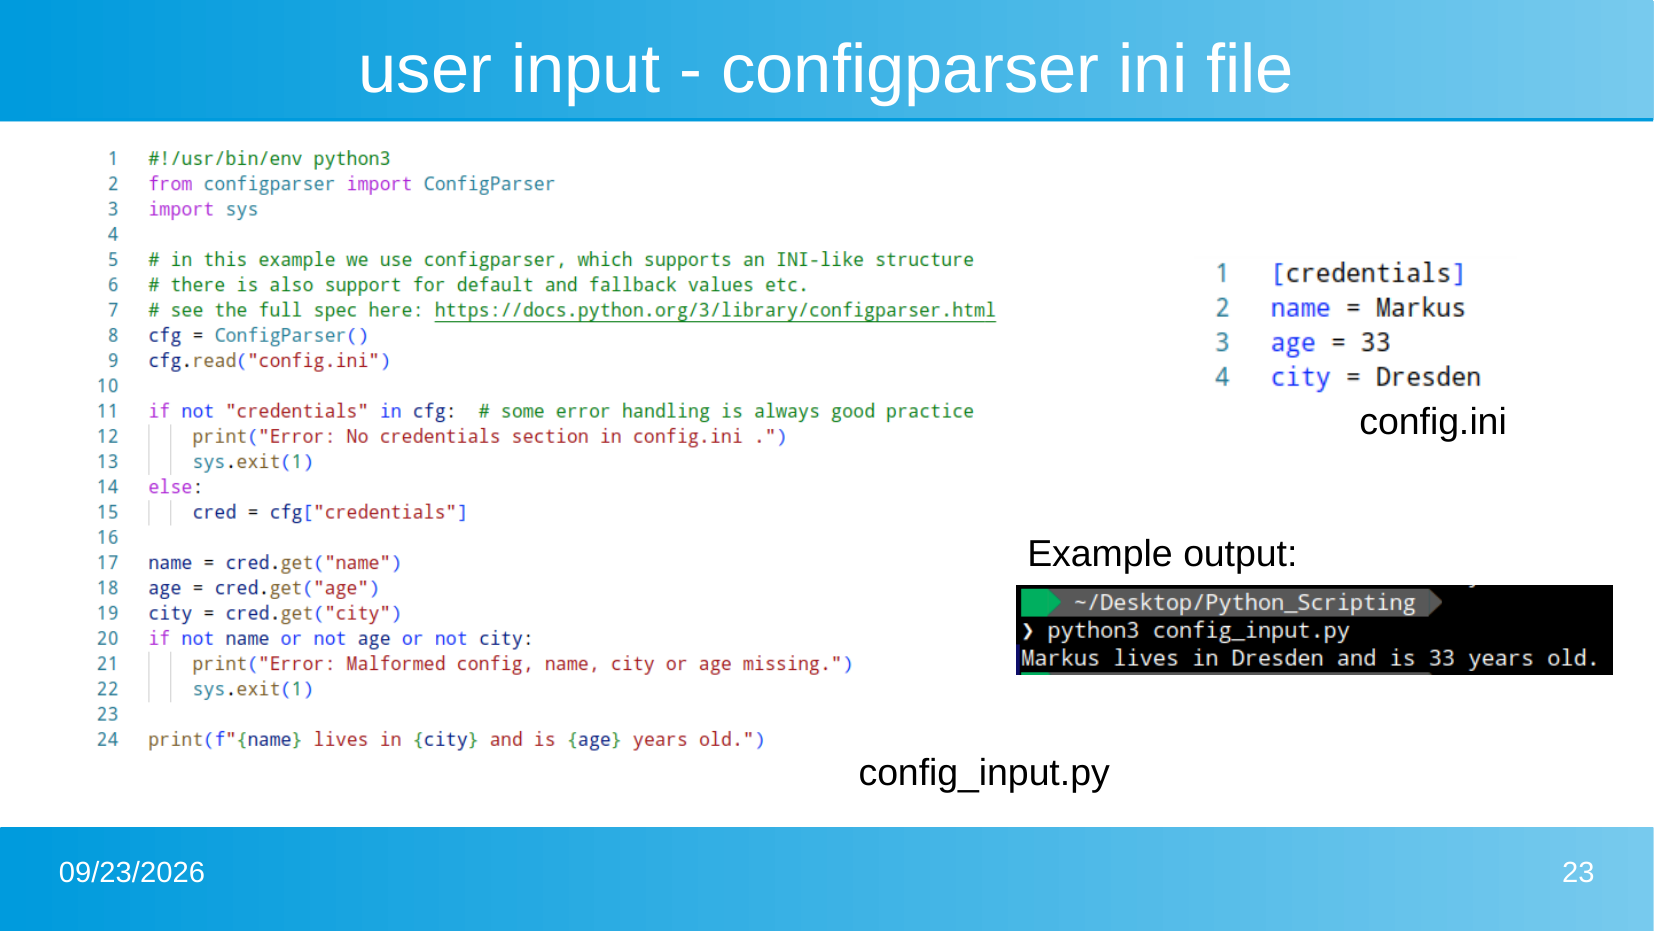

# user input - configparser ini file
config.ini
Example output:
config_input.py
23